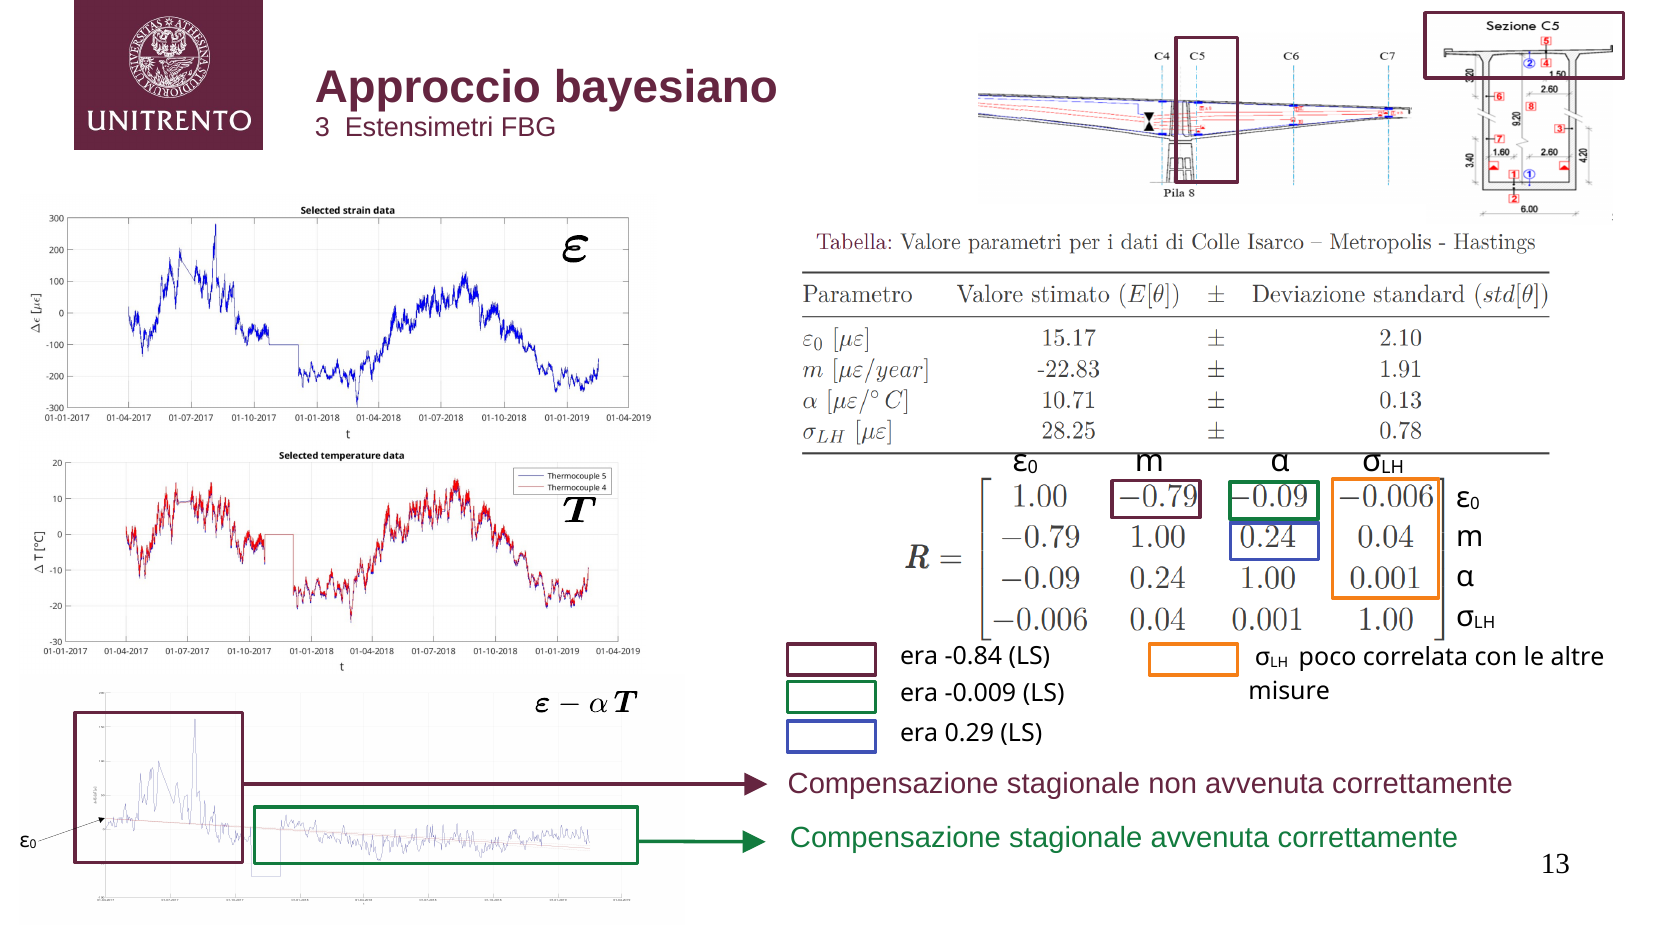

Approccio bayesiano
3 Estensimetri FBG
ε0	 m	 α	 σLH
ε0
m
α
σLH
era -0.84 (LS)
 σLH poco correlata con le altre misure
era -0.009 (LS)
era 0.29 (LS)
Compensazione stagionale non avvenuta correttamente
Compensazione stagionale avvenuta correttamente
ε0
13